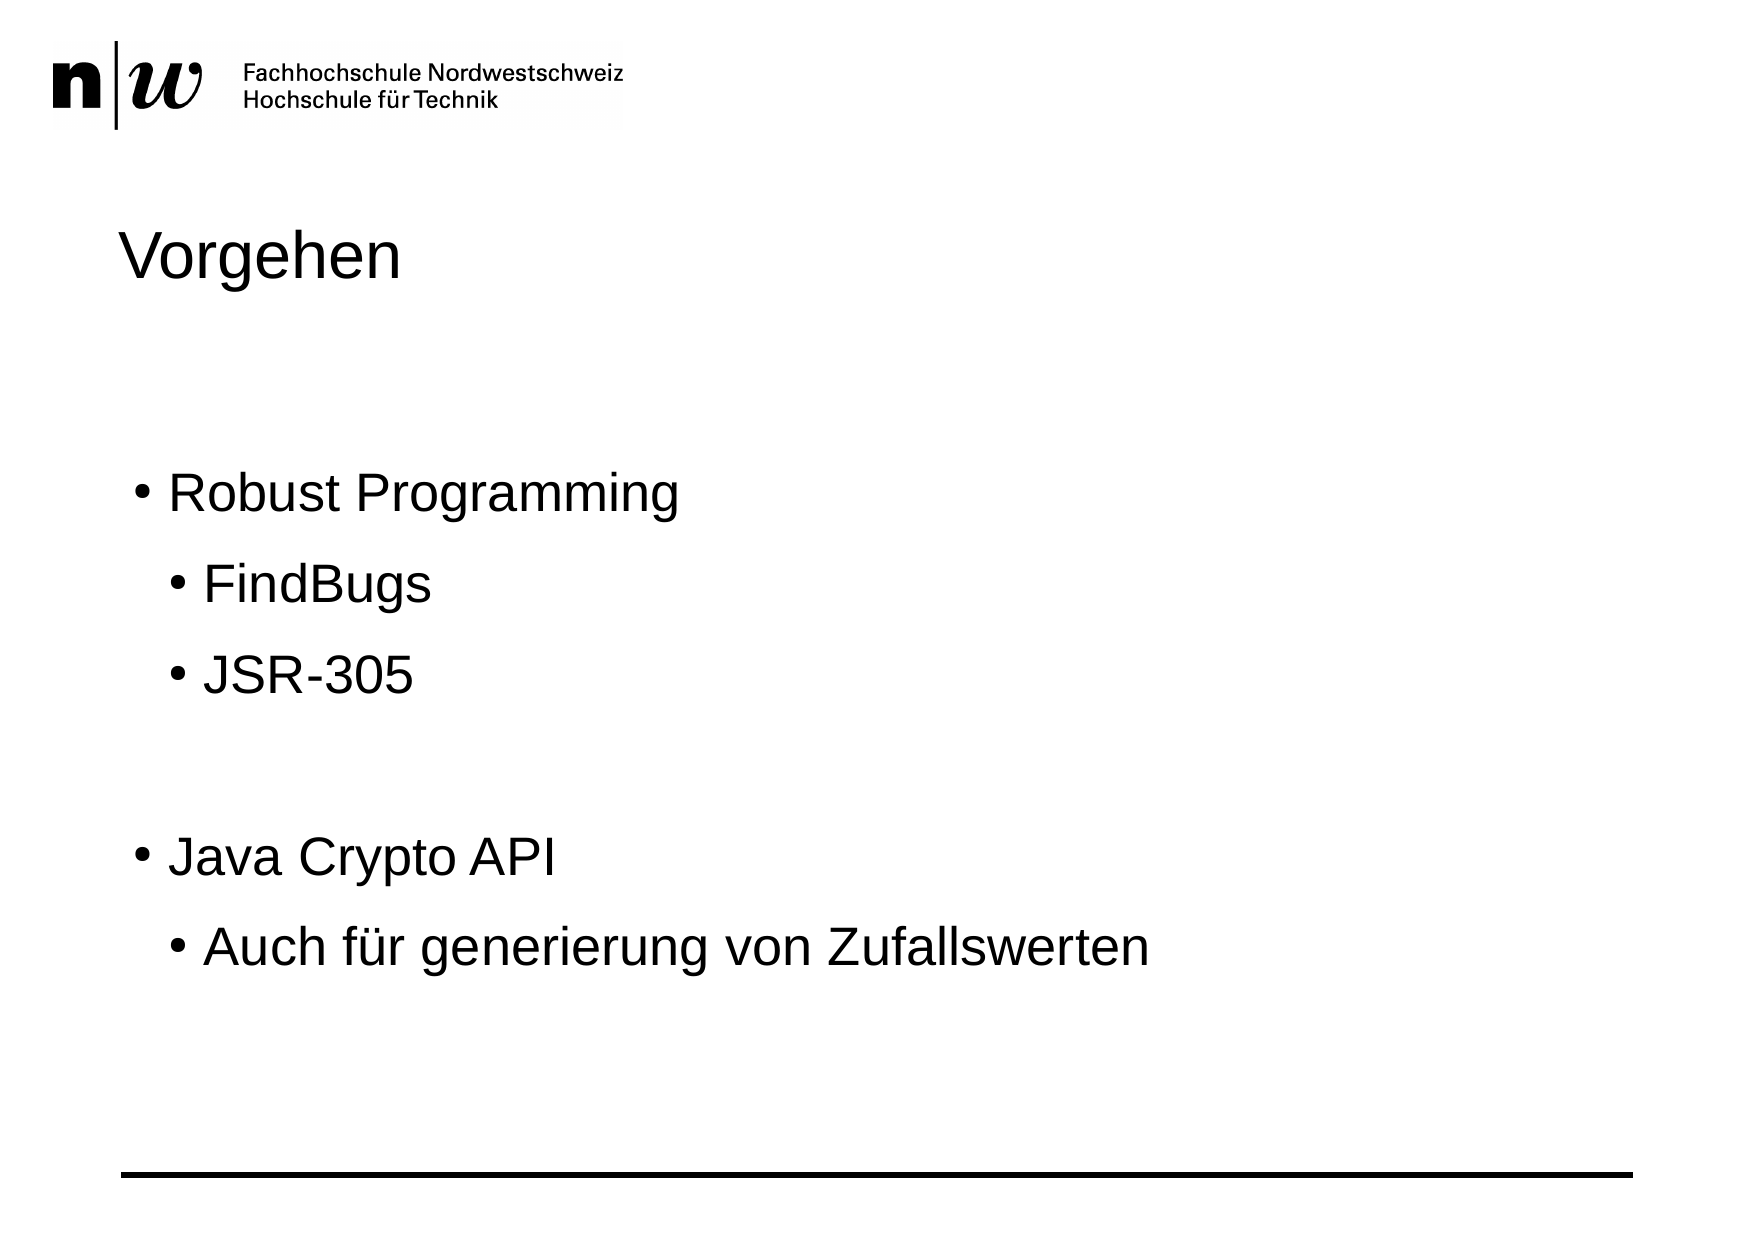

Vorgehen
Robust Programming
FindBugs
JSR-305
Java Crypto API
Auch für generierung von Zufallswerten